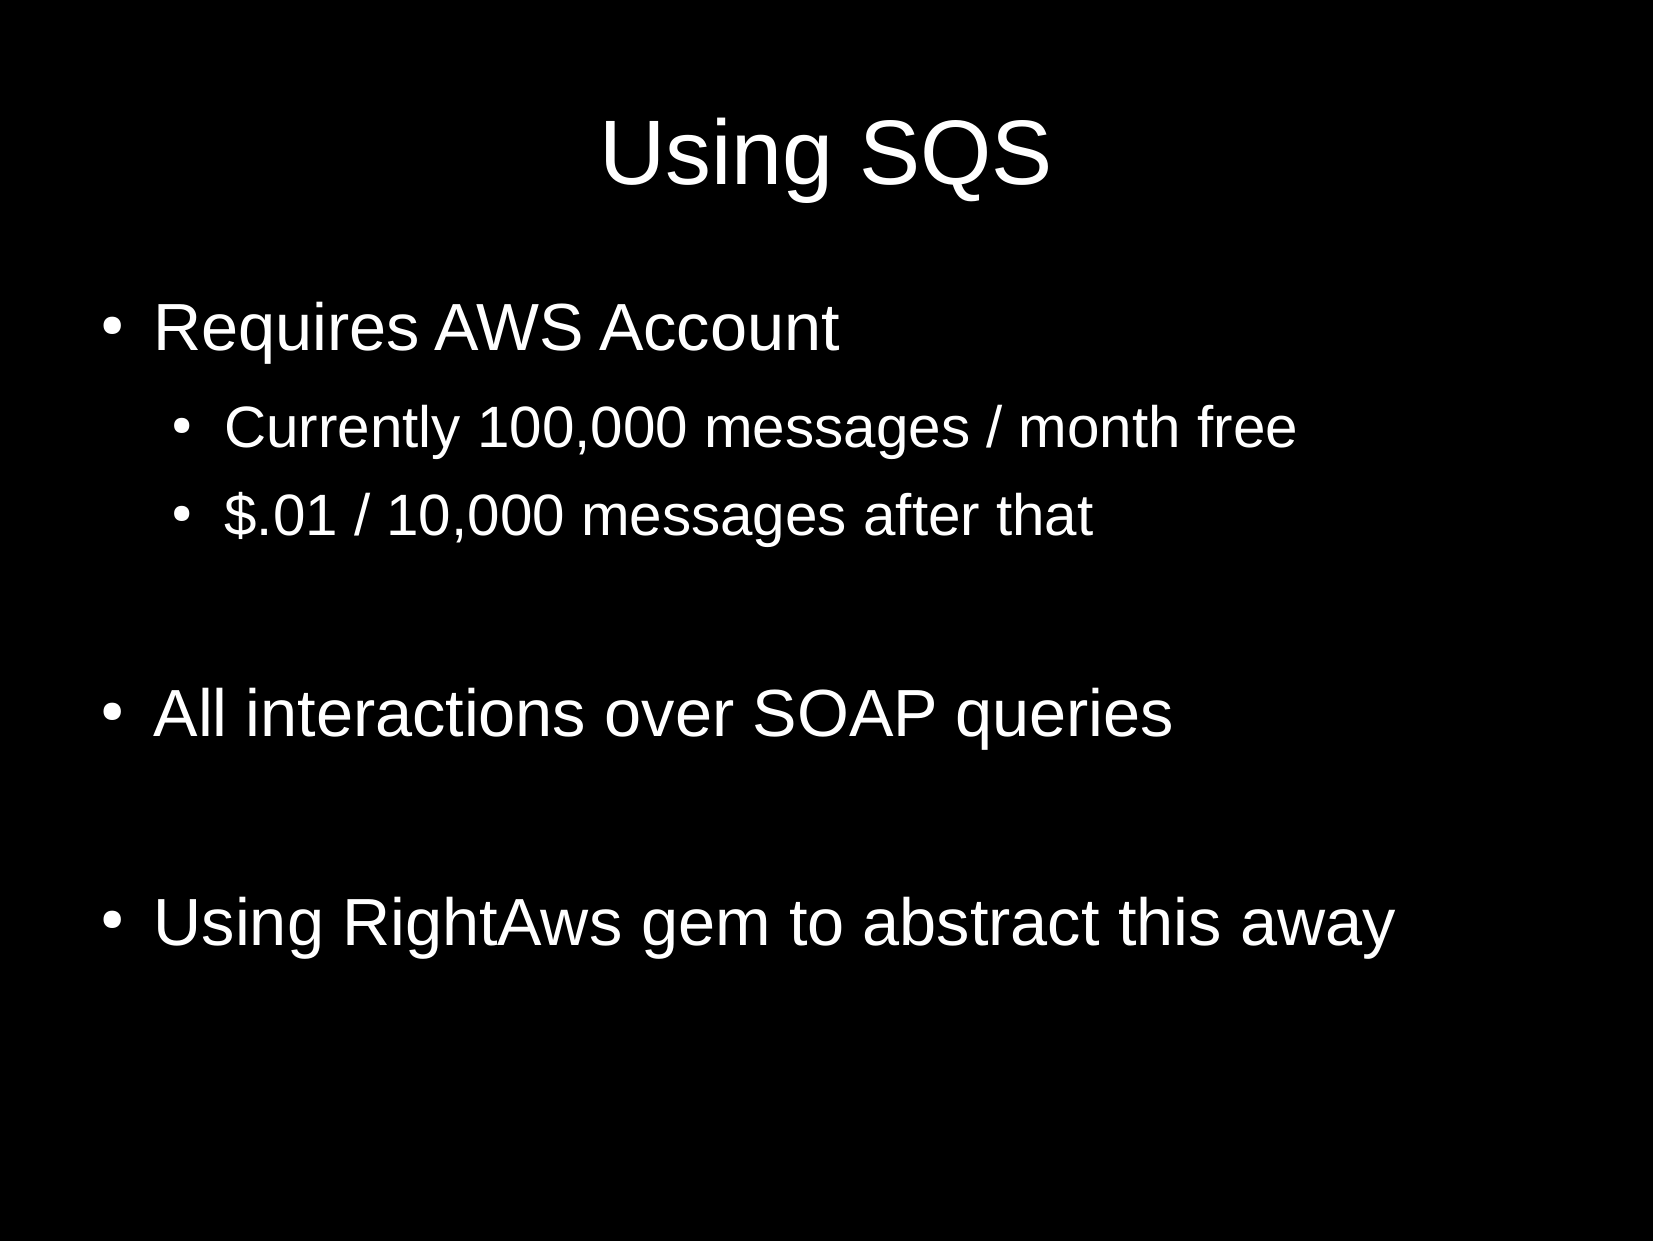

# Using SQS
Requires AWS Account
Currently 100,000 messages / month free
$.01 / 10,000 messages after that
All interactions over SOAP queries
Using RightAws gem to abstract this away